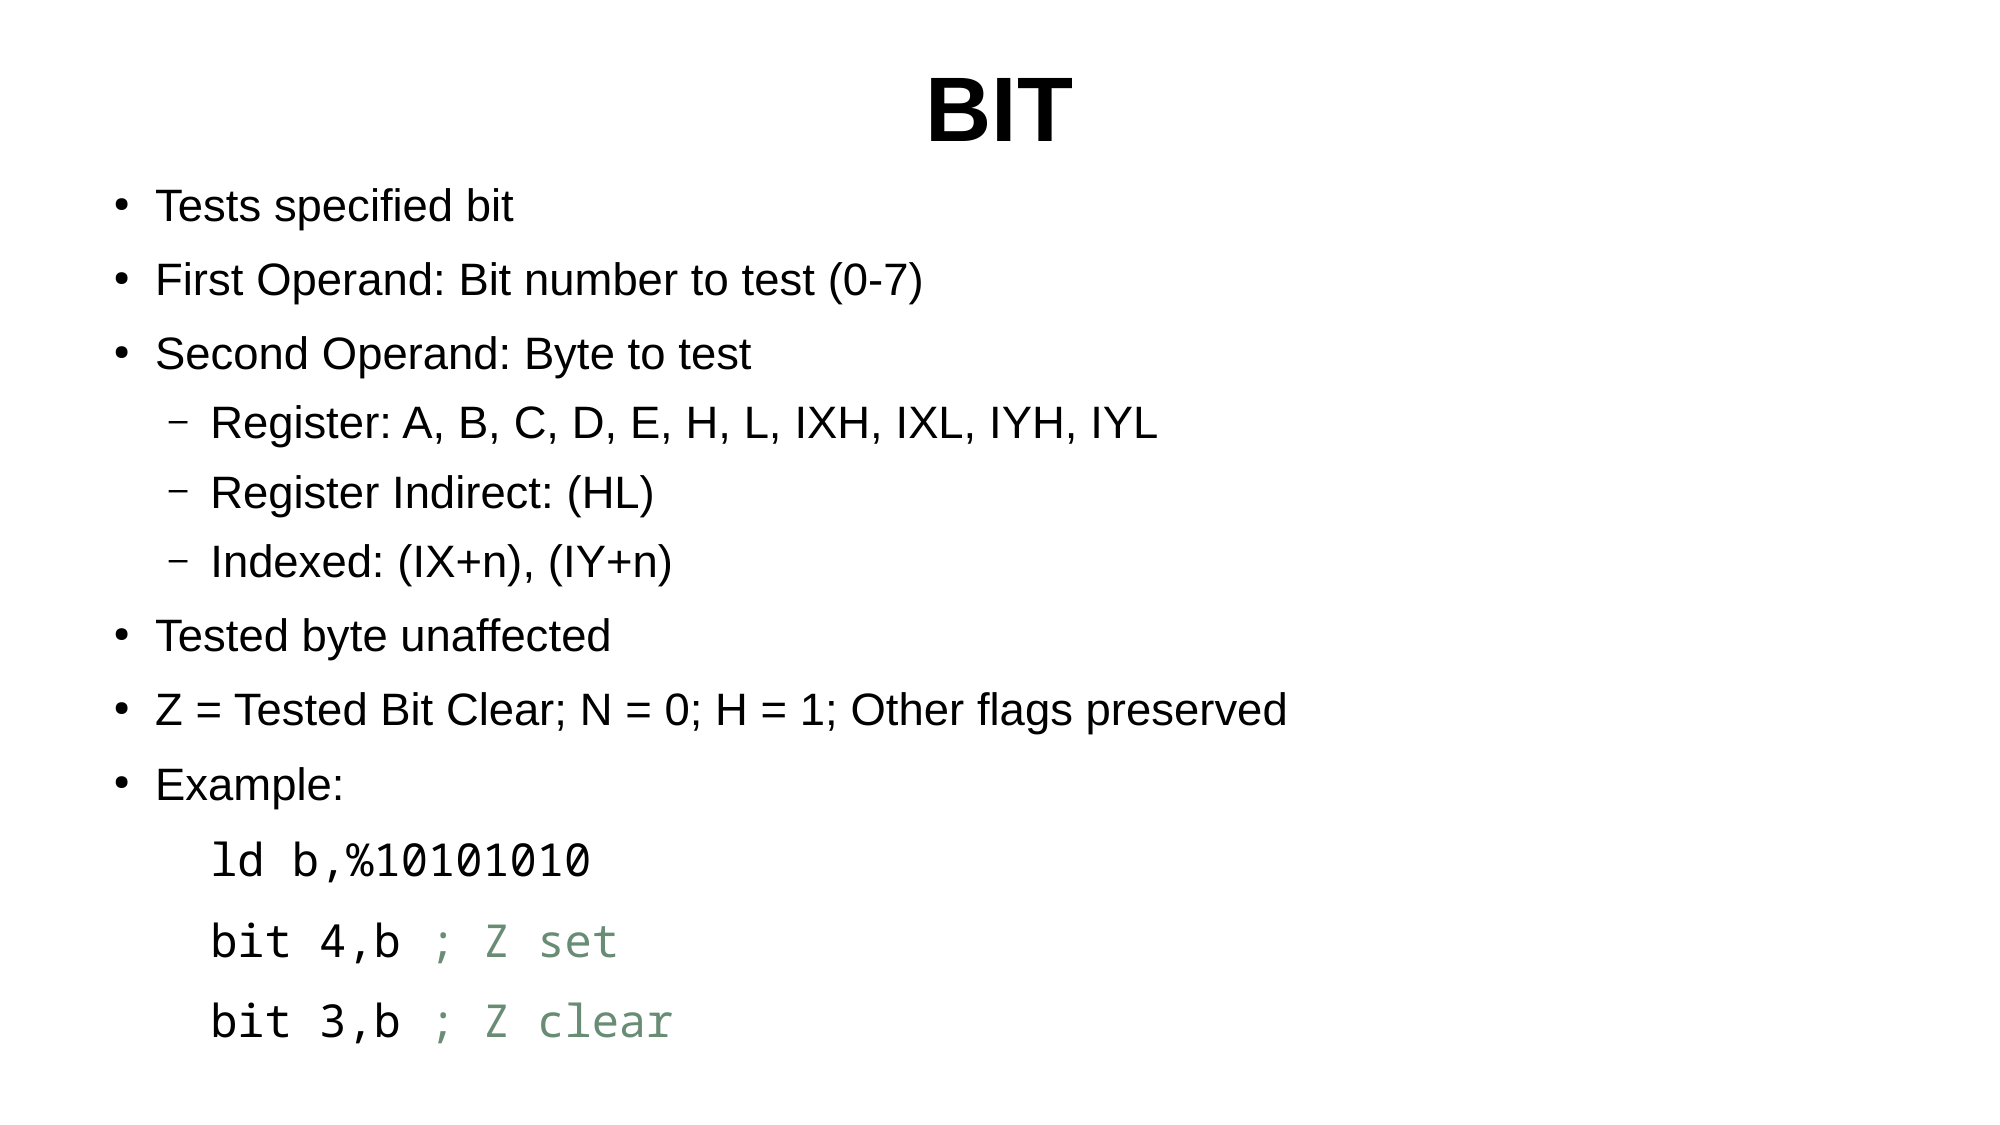

# BIT
Tests specified bit
First Operand: Bit number to test (0-7)
Second Operand: Byte to test
Register: A, B, C, D, E, H, L, IXH, IXL, IYH, IYL
Register Indirect: (HL)
Indexed: (IX+n), (IY+n)
Tested byte unaffected
Z = Tested Bit Clear; N = 0; H = 1; Other flags preserved
Example:
ld b,%10101010
bit 4,b ; Z set
bit 3,b ; Z clear